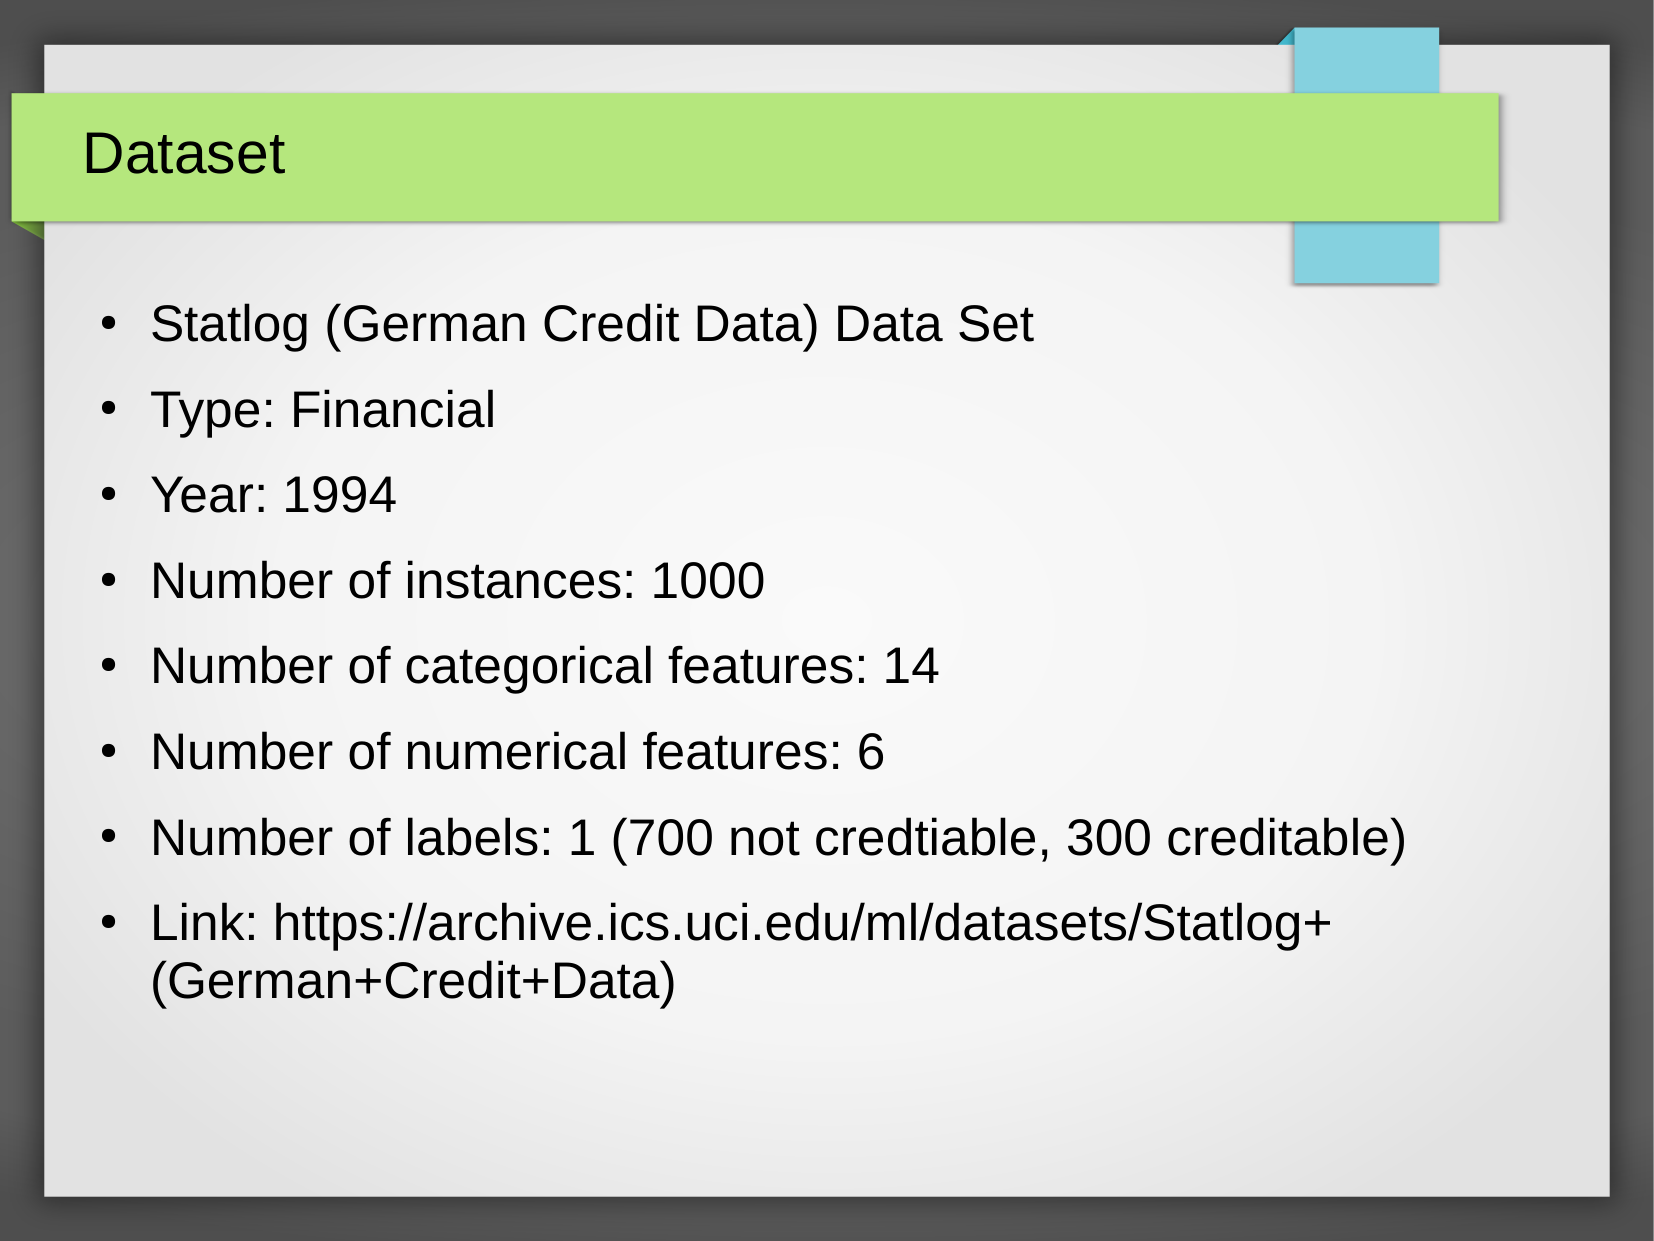

# Dataset
Statlog (German Credit Data) Data Set
Type: Financial
Year: 1994
Number of instances: 1000
Number of categorical features: 14
Number of numerical features: 6
Number of labels: 1 (700 not credtiable, 300 creditable)
Link: https://archive.ics.uci.edu/ml/datasets/Statlog+(German+Credit+Data)